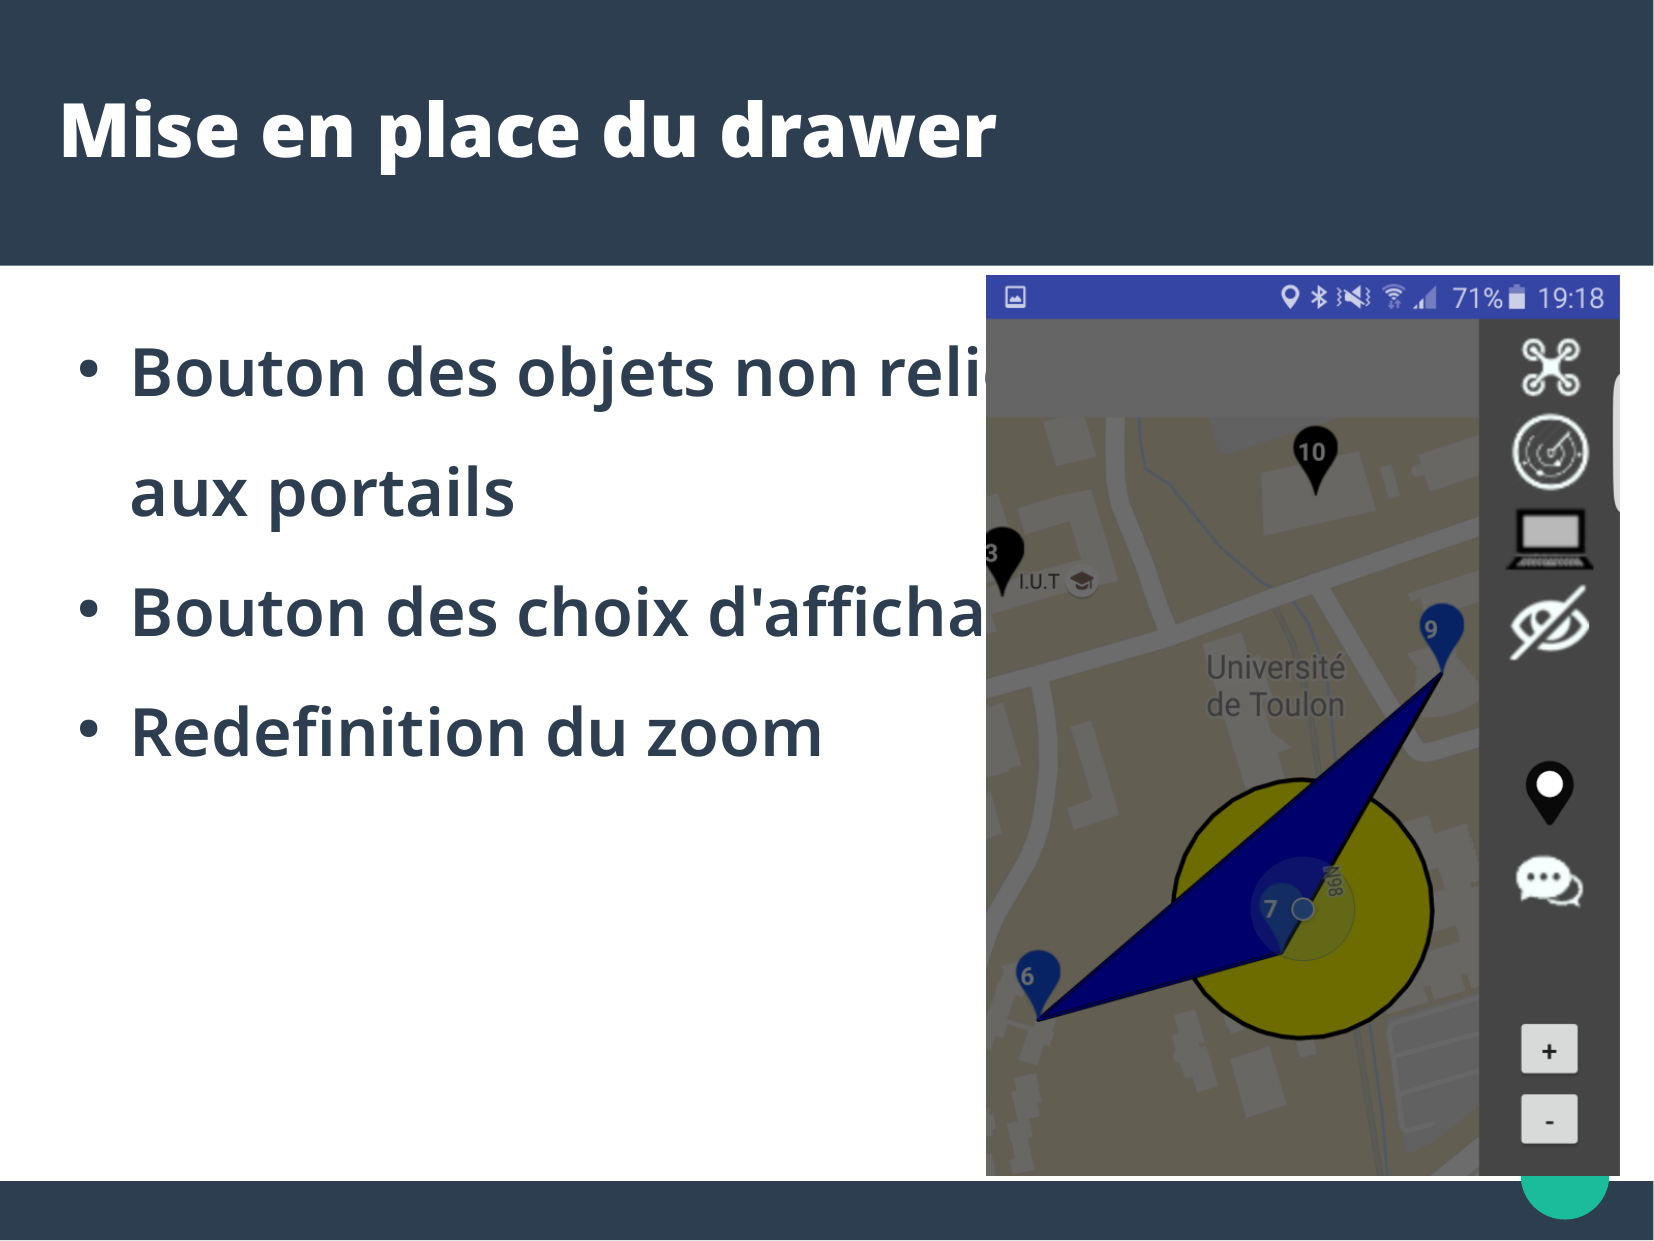

# Mise en place du drawer
Bouton des objets non reliés
aux portails
Bouton des choix d'affichage
Redefinition du zoom